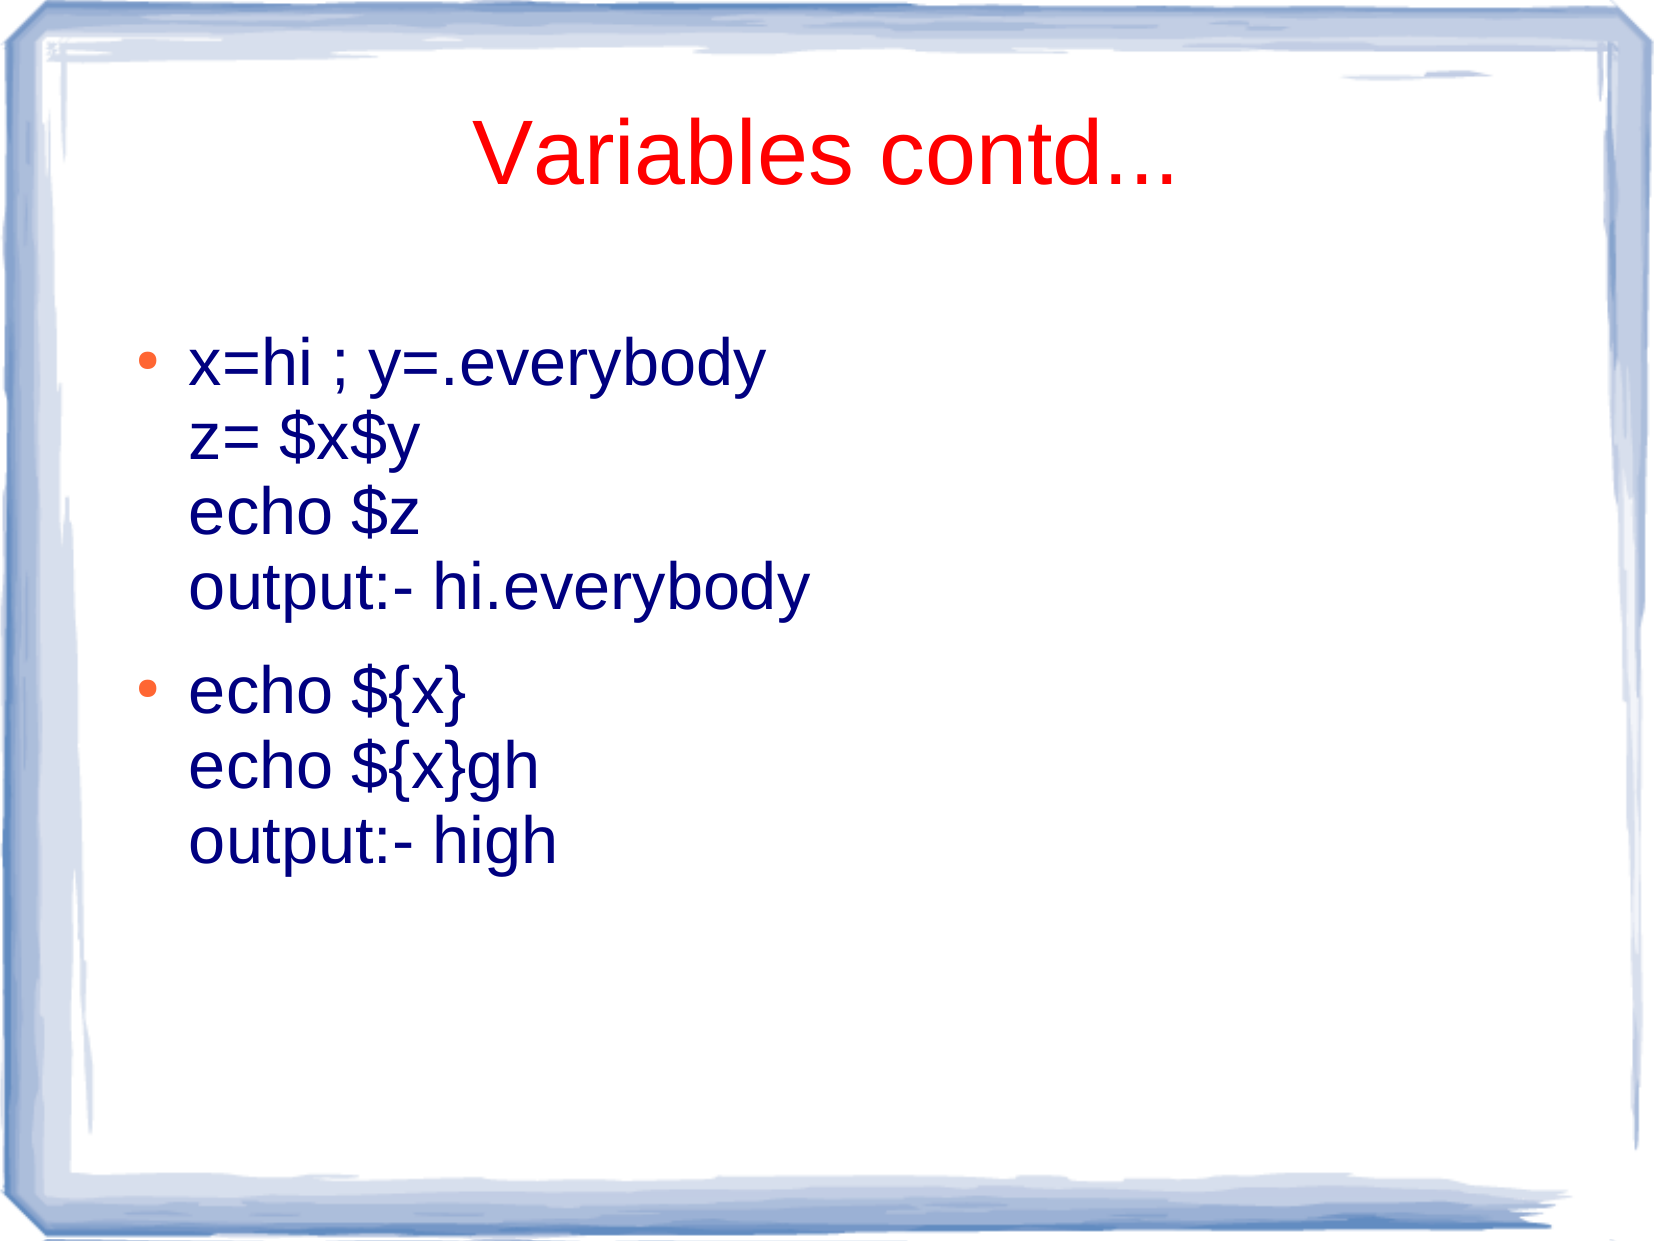

# Variables contd...
x=hi ; y=.everybody z= $x$y echo $z output:- hi.everybody
echo ${x} echo ${x}gh output:- high